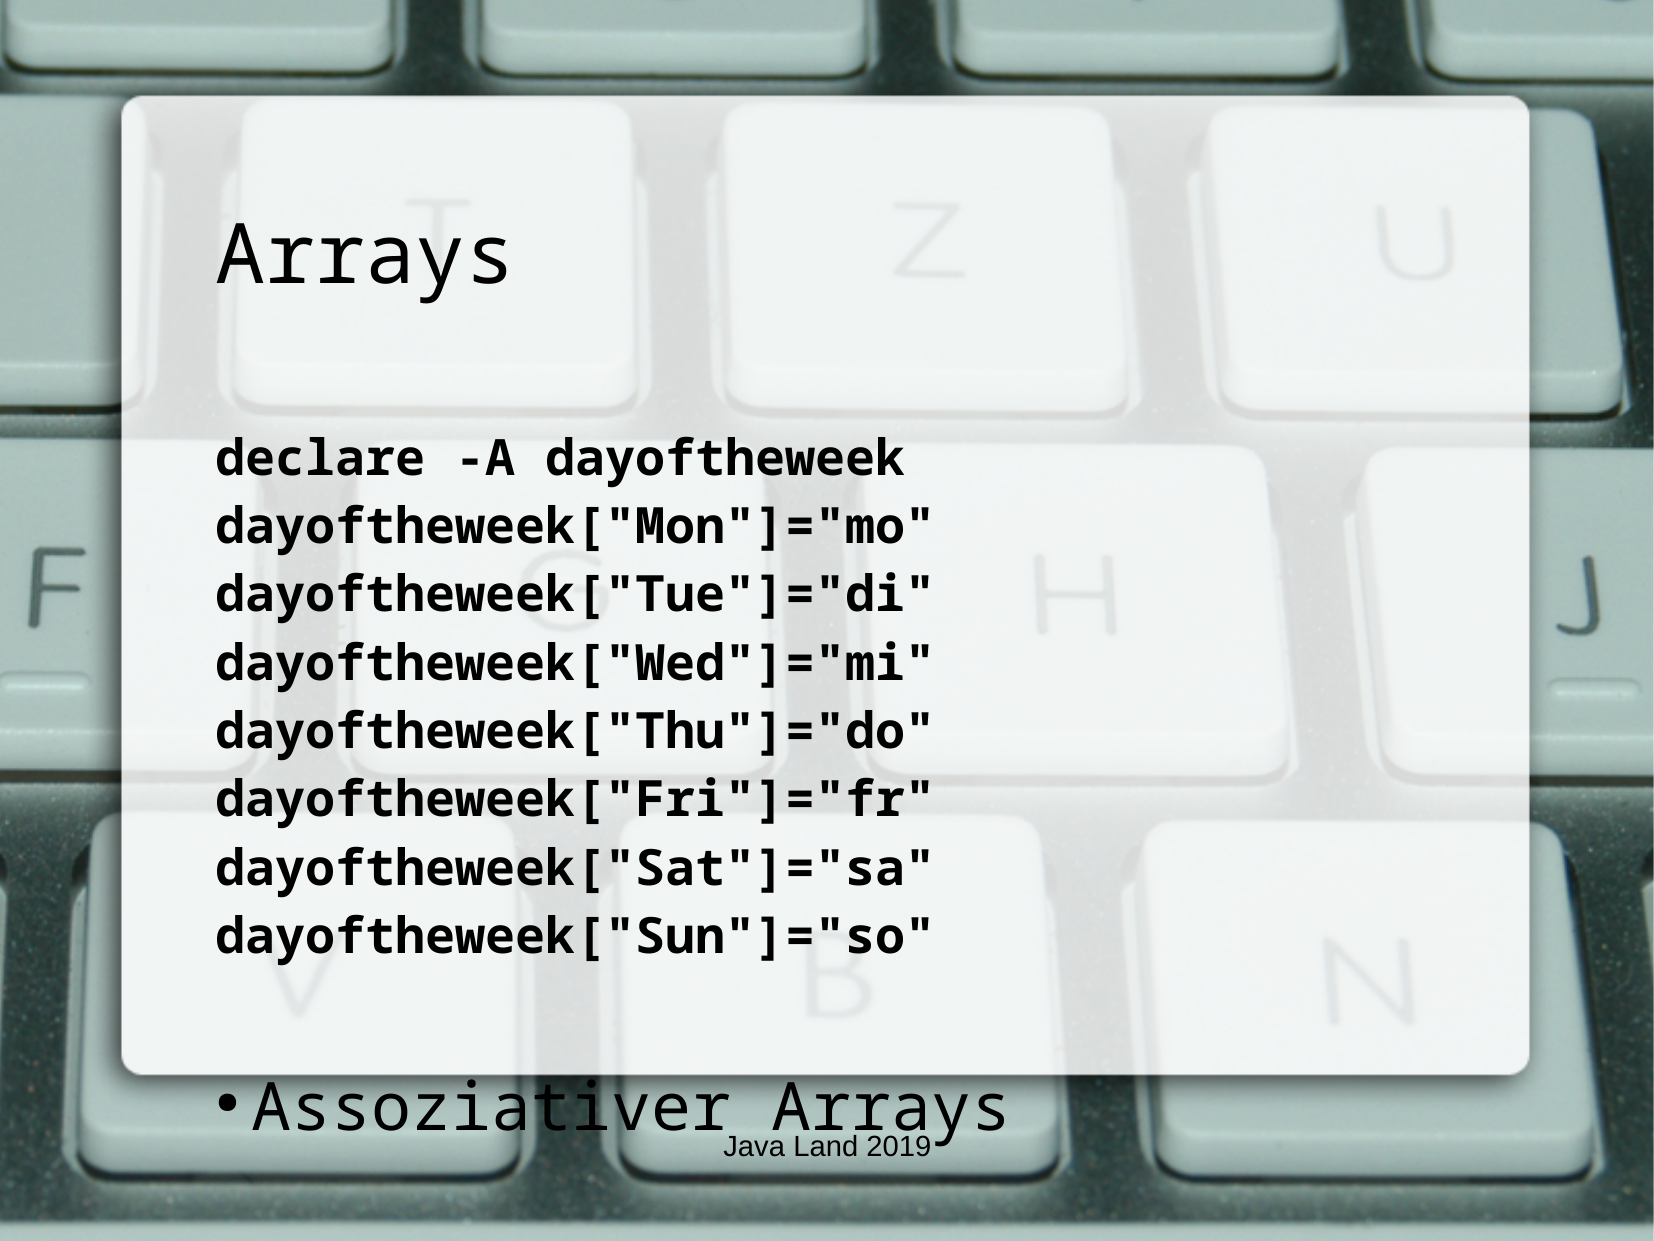

#
Arrays
declare -A dayoftheweek
dayoftheweek["Mon"]="mo"
dayoftheweek["Tue"]="di"
dayoftheweek["Wed"]="mi"
dayoftheweek["Thu"]="do"
dayoftheweek["Fri"]="fr"
dayoftheweek["Sat"]="sa"
dayoftheweek["Sun"]="so"
Assoziativer Arrays